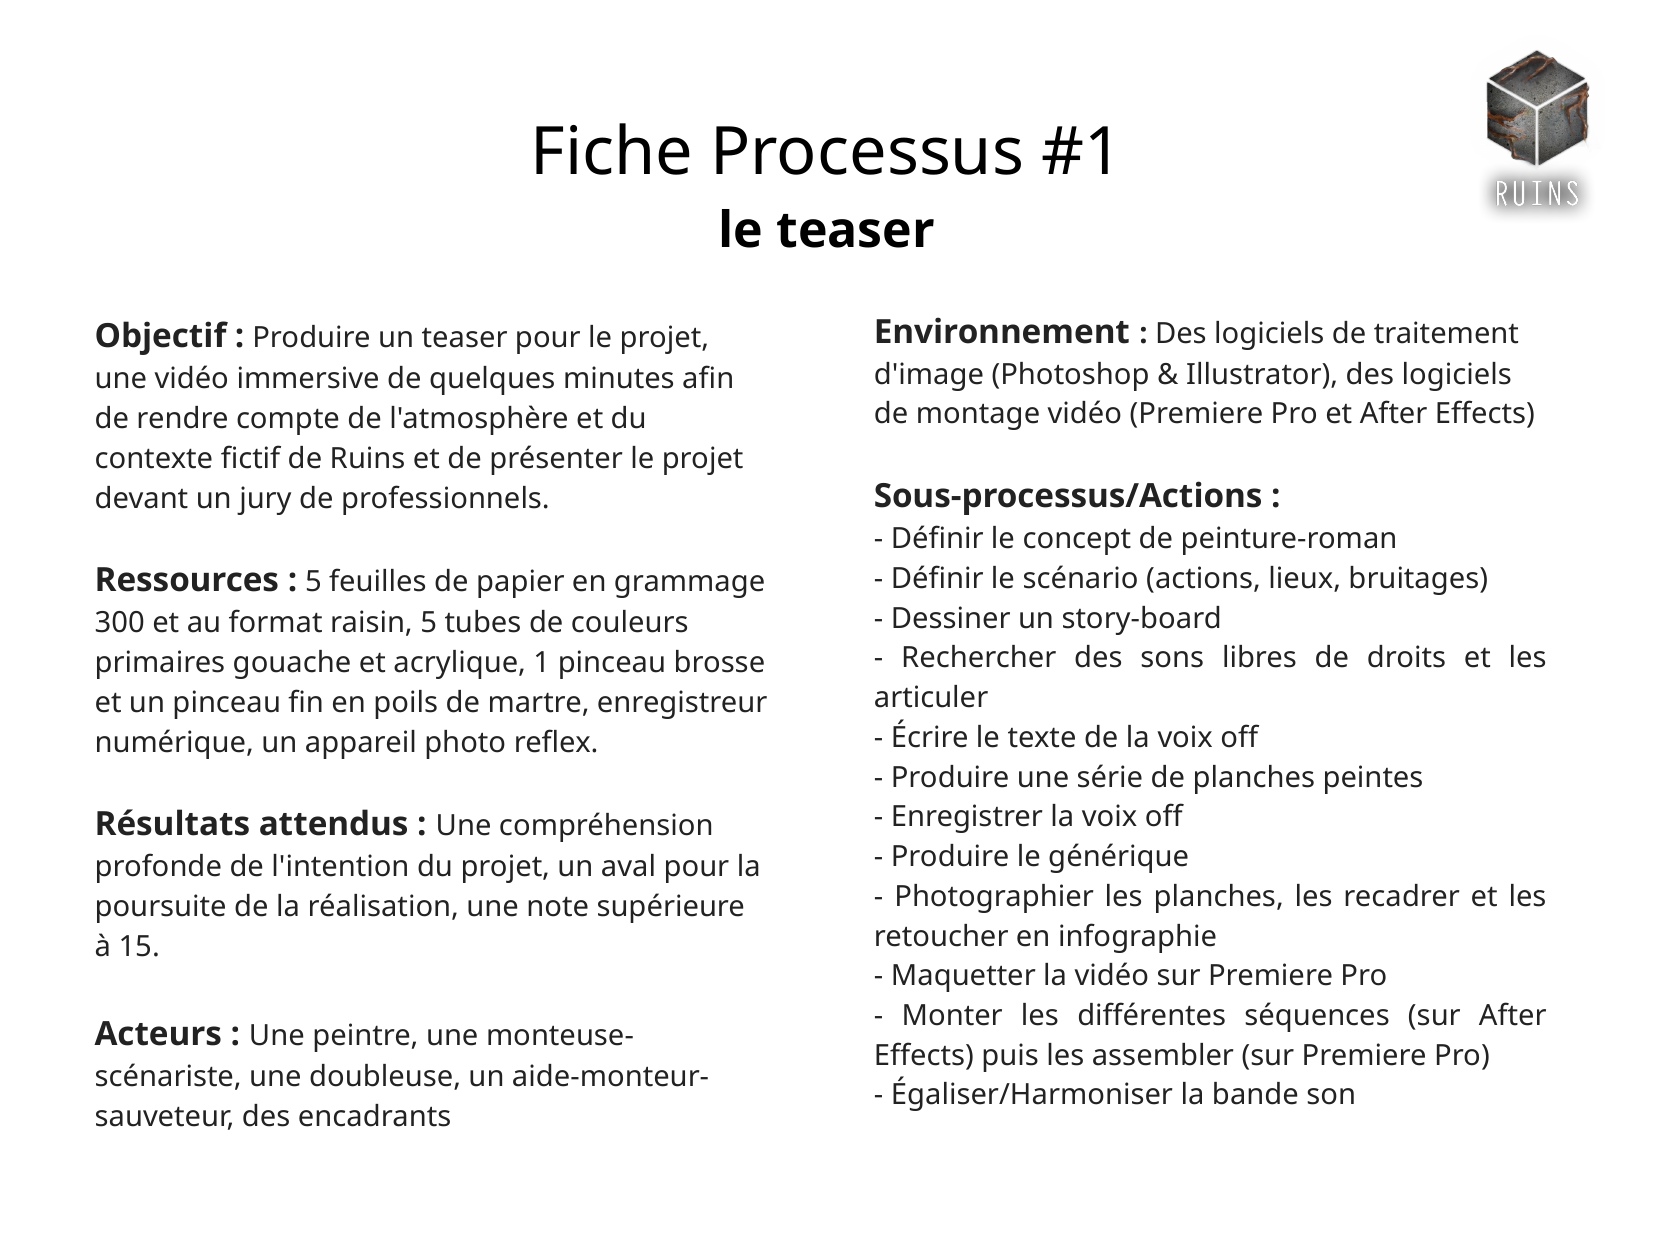

# Fiche Processus #1 le teaser
Objectif : Produire un teaser pour le projet, une vidéo immersive de quelques minutes afin de rendre compte de l'atmosphère et du contexte fictif de Ruins et de présenter le projet devant un jury de professionnels.
Ressources : 5 feuilles de papier en grammage 300 et au format raisin, 5 tubes de couleurs primaires gouache et acrylique, 1 pinceau brosse et un pinceau fin en poils de martre, enregistreur numérique, un appareil photo reflex.
Résultats attendus : Une compréhension profonde de l'intention du projet, un aval pour la poursuite de la réalisation, une note supérieure à 15.
Acteurs : Une peintre, une monteuse-scénariste, une doubleuse, un aide-monteur-sauveteur, des encadrants
Environnement : Des logiciels de traitement d'image (Photoshop & Illustrator), des logiciels de montage vidéo (Premiere Pro et After Effects)
Sous-processus/Actions :
- Définir le concept de peinture-roman
- Définir le scénario (actions, lieux, bruitages)
- Dessiner un story-board
- Rechercher des sons libres de droits et les articuler
- Écrire le texte de la voix off
- Produire une série de planches peintes
- Enregistrer la voix off
- Produire le générique
- Photographier les planches, les recadrer et les retoucher en infographie
- Maquetter la vidéo sur Premiere Pro
- Monter les différentes séquences (sur After Effects) puis les assembler (sur Premiere Pro)
- Égaliser/Harmoniser la bande son